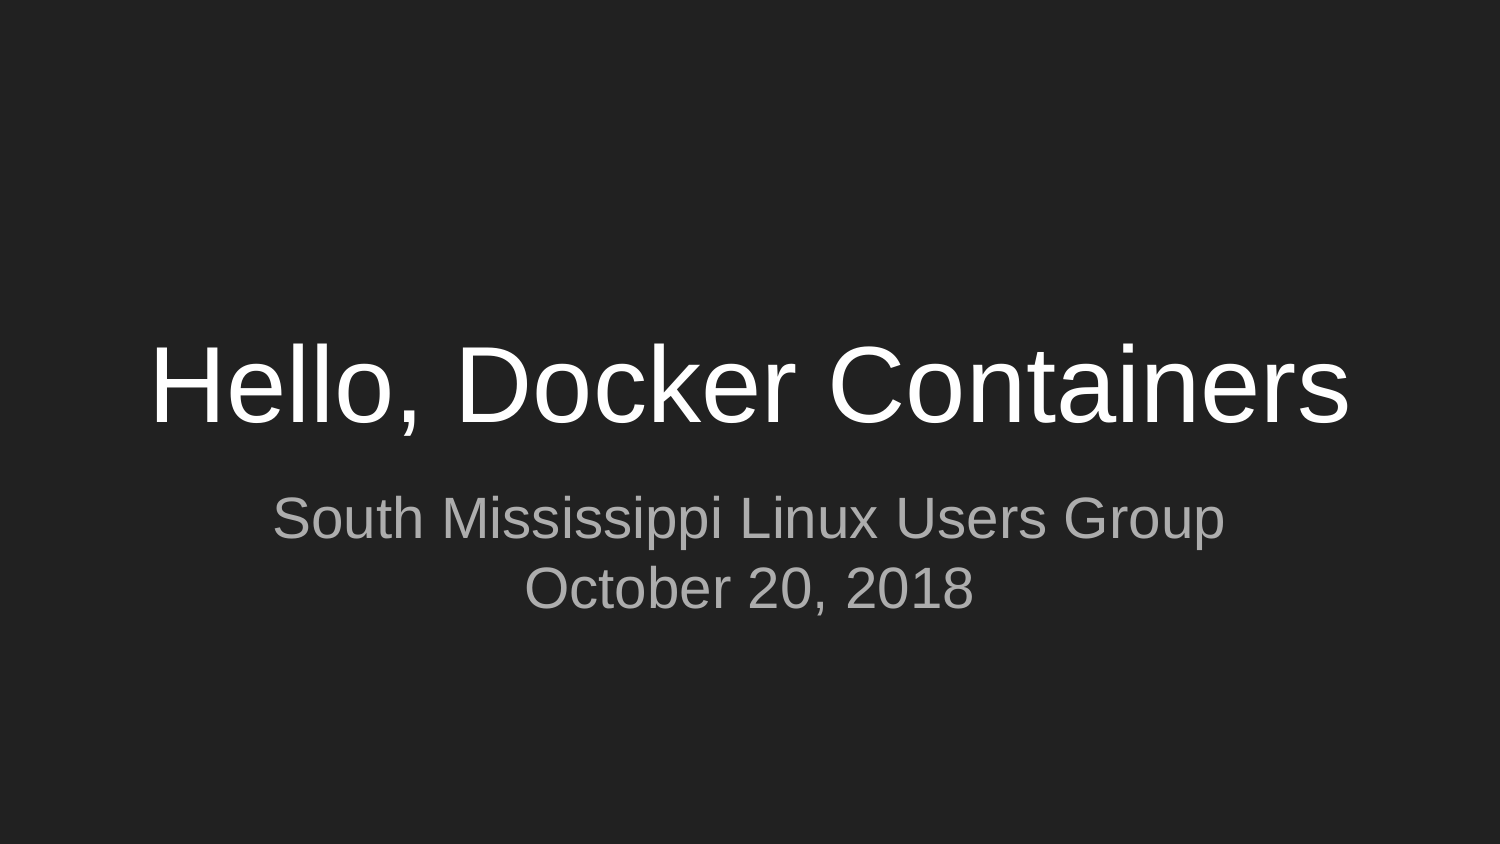

# Hello, Docker Containers
South Mississippi Linux Users Group
October 20, 2018